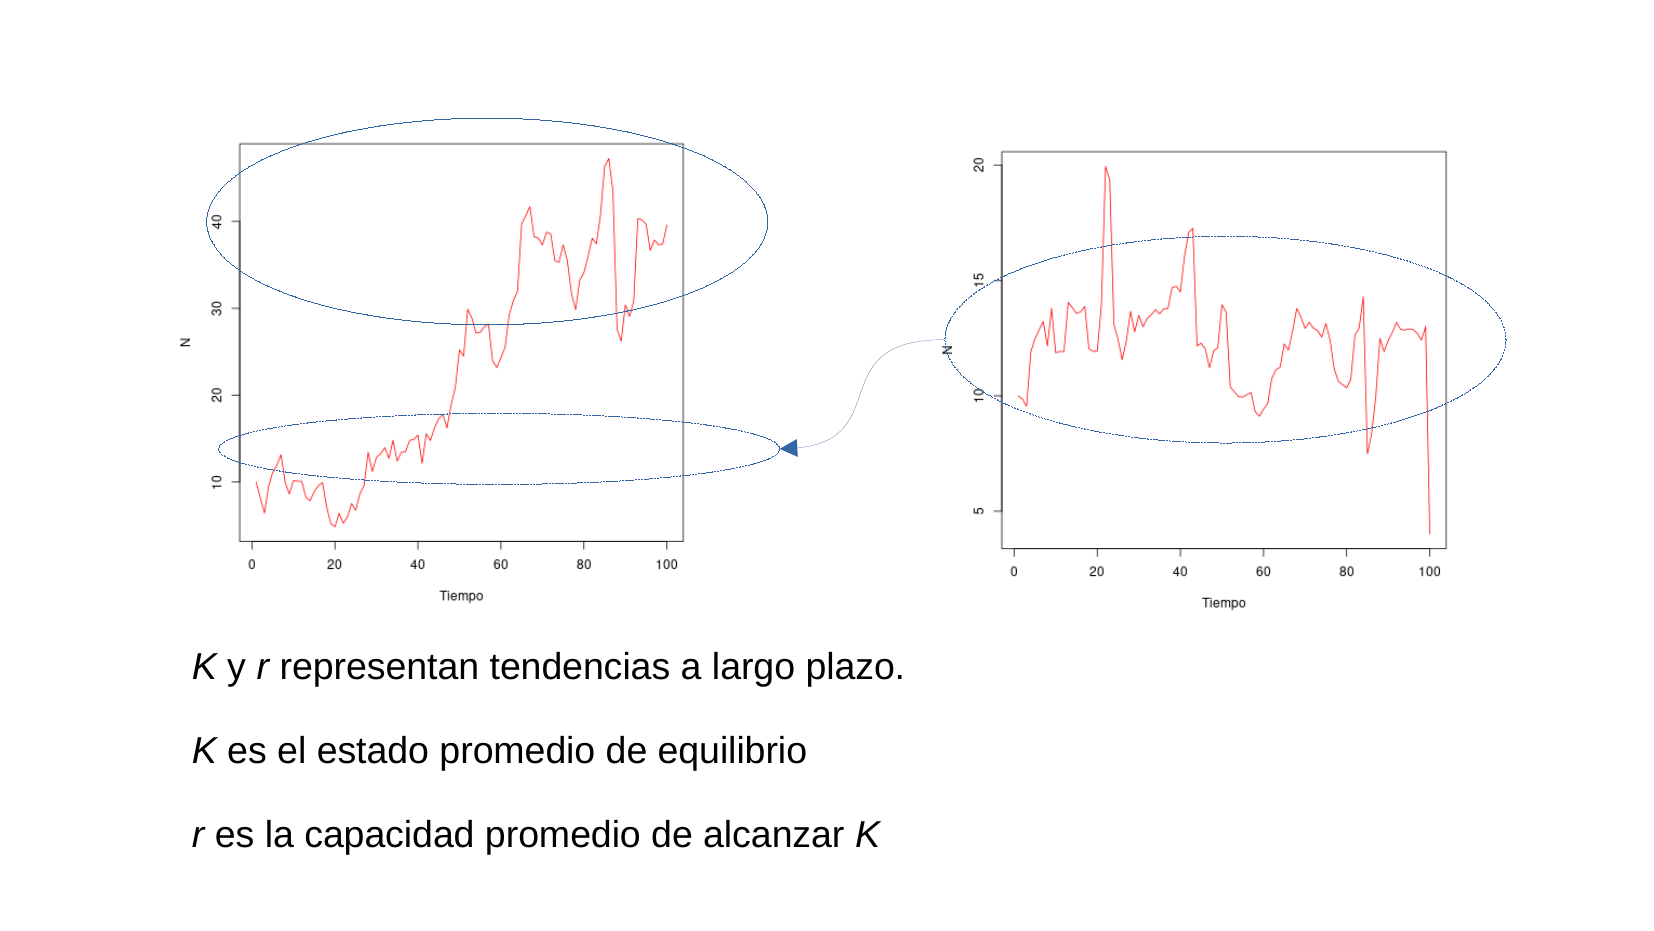

K y r representan tendencias a largo plazo.
K es el estado promedio de equilibrio
r es la capacidad promedio de alcanzar K